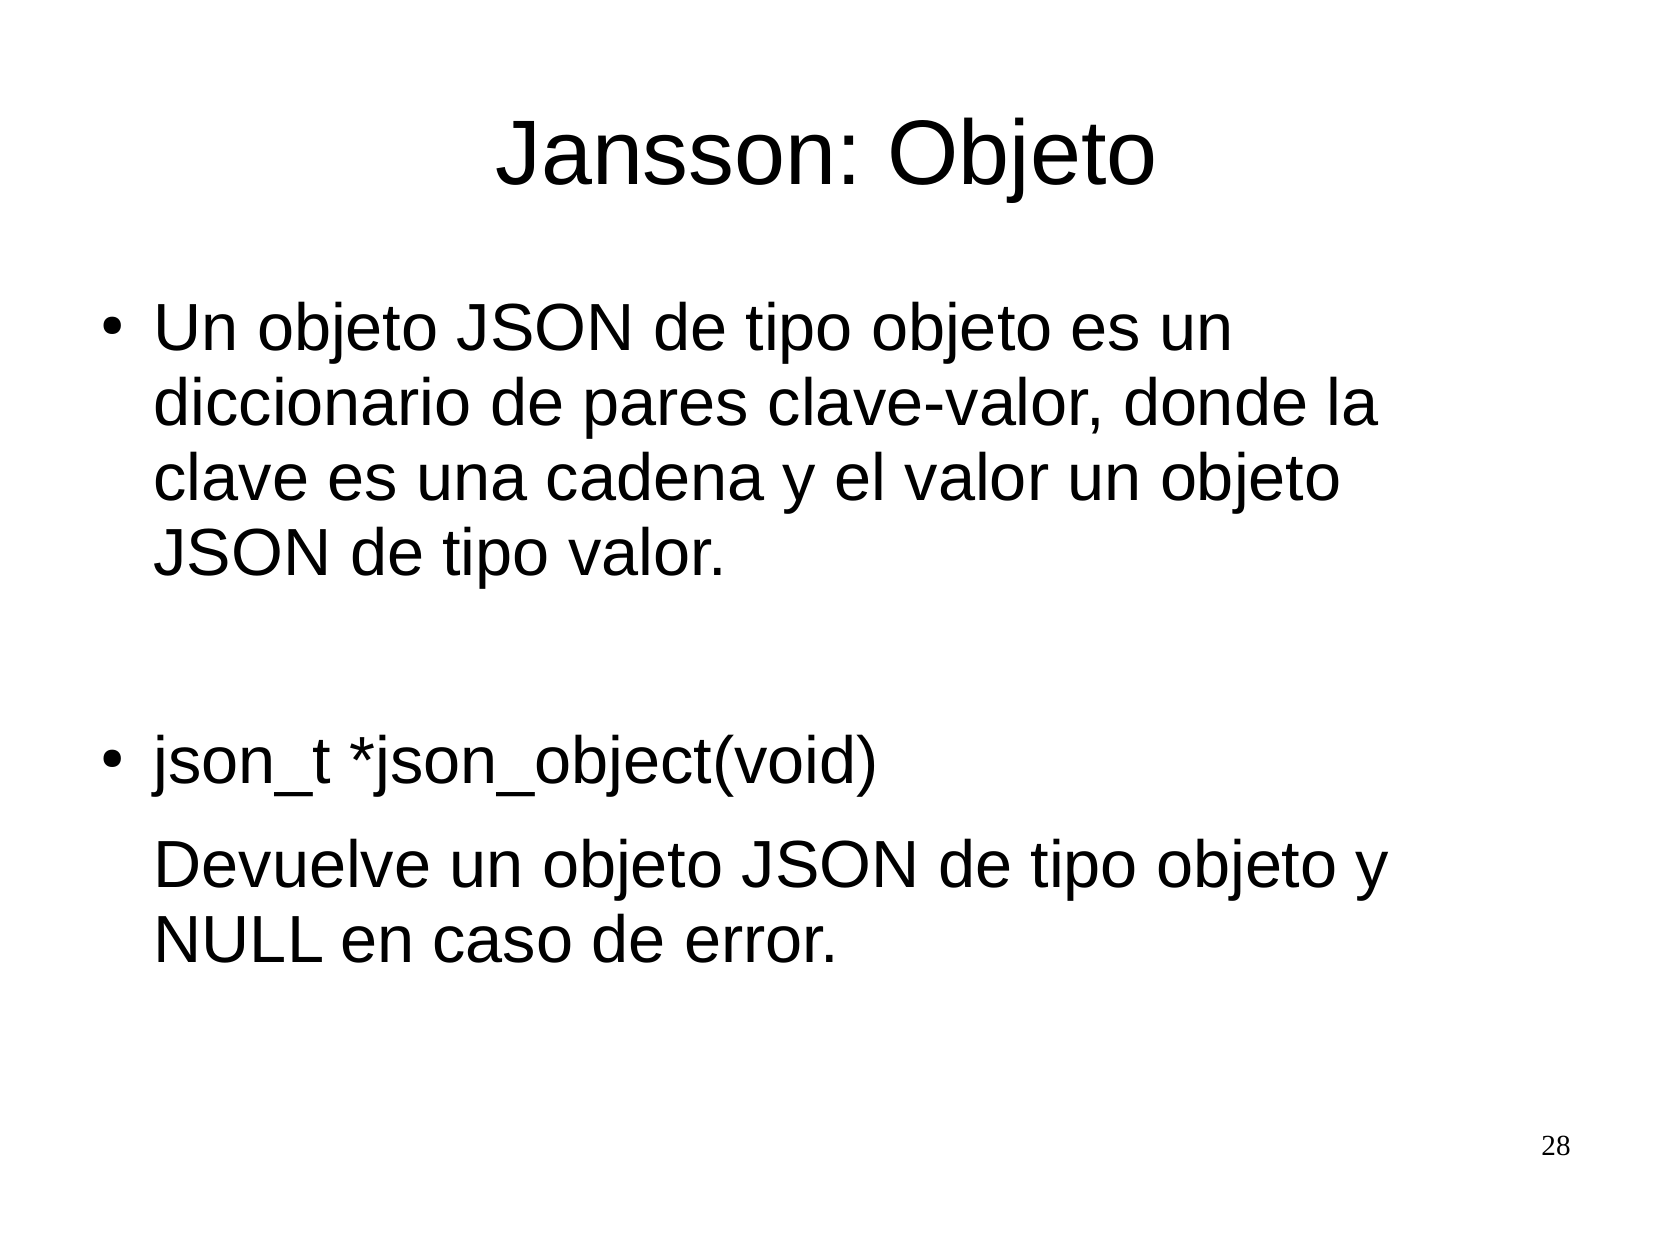

# Jansson: Objeto
Un objeto JSON de tipo objeto es un diccionario de pares clave-valor, donde la clave es una cadena y el valor un objeto JSON de tipo valor.
json_t *json_object(void)
Devuelve un objeto JSON de tipo objeto y NULL en caso de error.
28